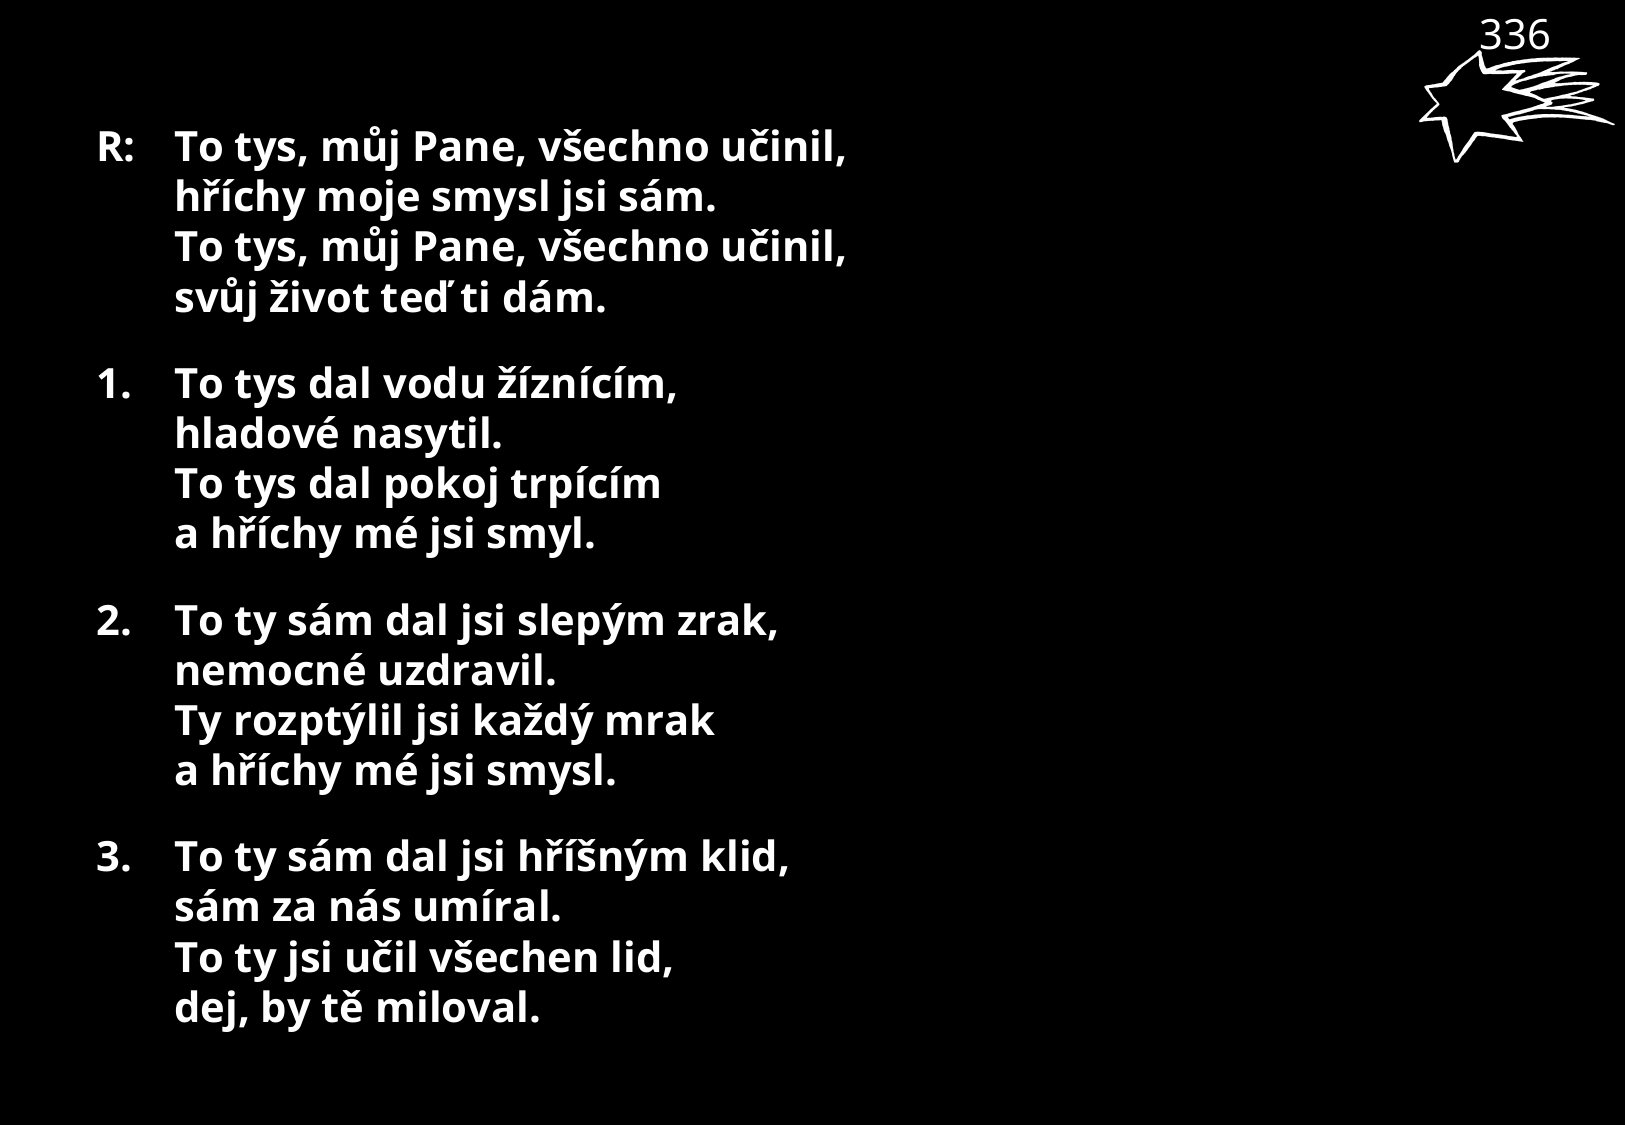

336
# R: 	To tys, můj Pane, všechno učinil, hříchy moje smysl jsi sám. To tys, můj Pane, všechno učinil, svůj život teď ti dám.
1. 	To tys dal vodu žíznícím,
hladové nasytil.
To tys dal pokoj trpícím
a hříchy mé jsi smyl.
2. 	To ty sám dal jsi slepým zrak,
nemocné uzdravil.
Ty rozptýlil jsi každý mrak
a hříchy mé jsi smysl.
3. 	To ty sám dal jsi hříšným klid,
sám za nás umíral.
To ty jsi učil všechen lid,
dej, by tě miloval.